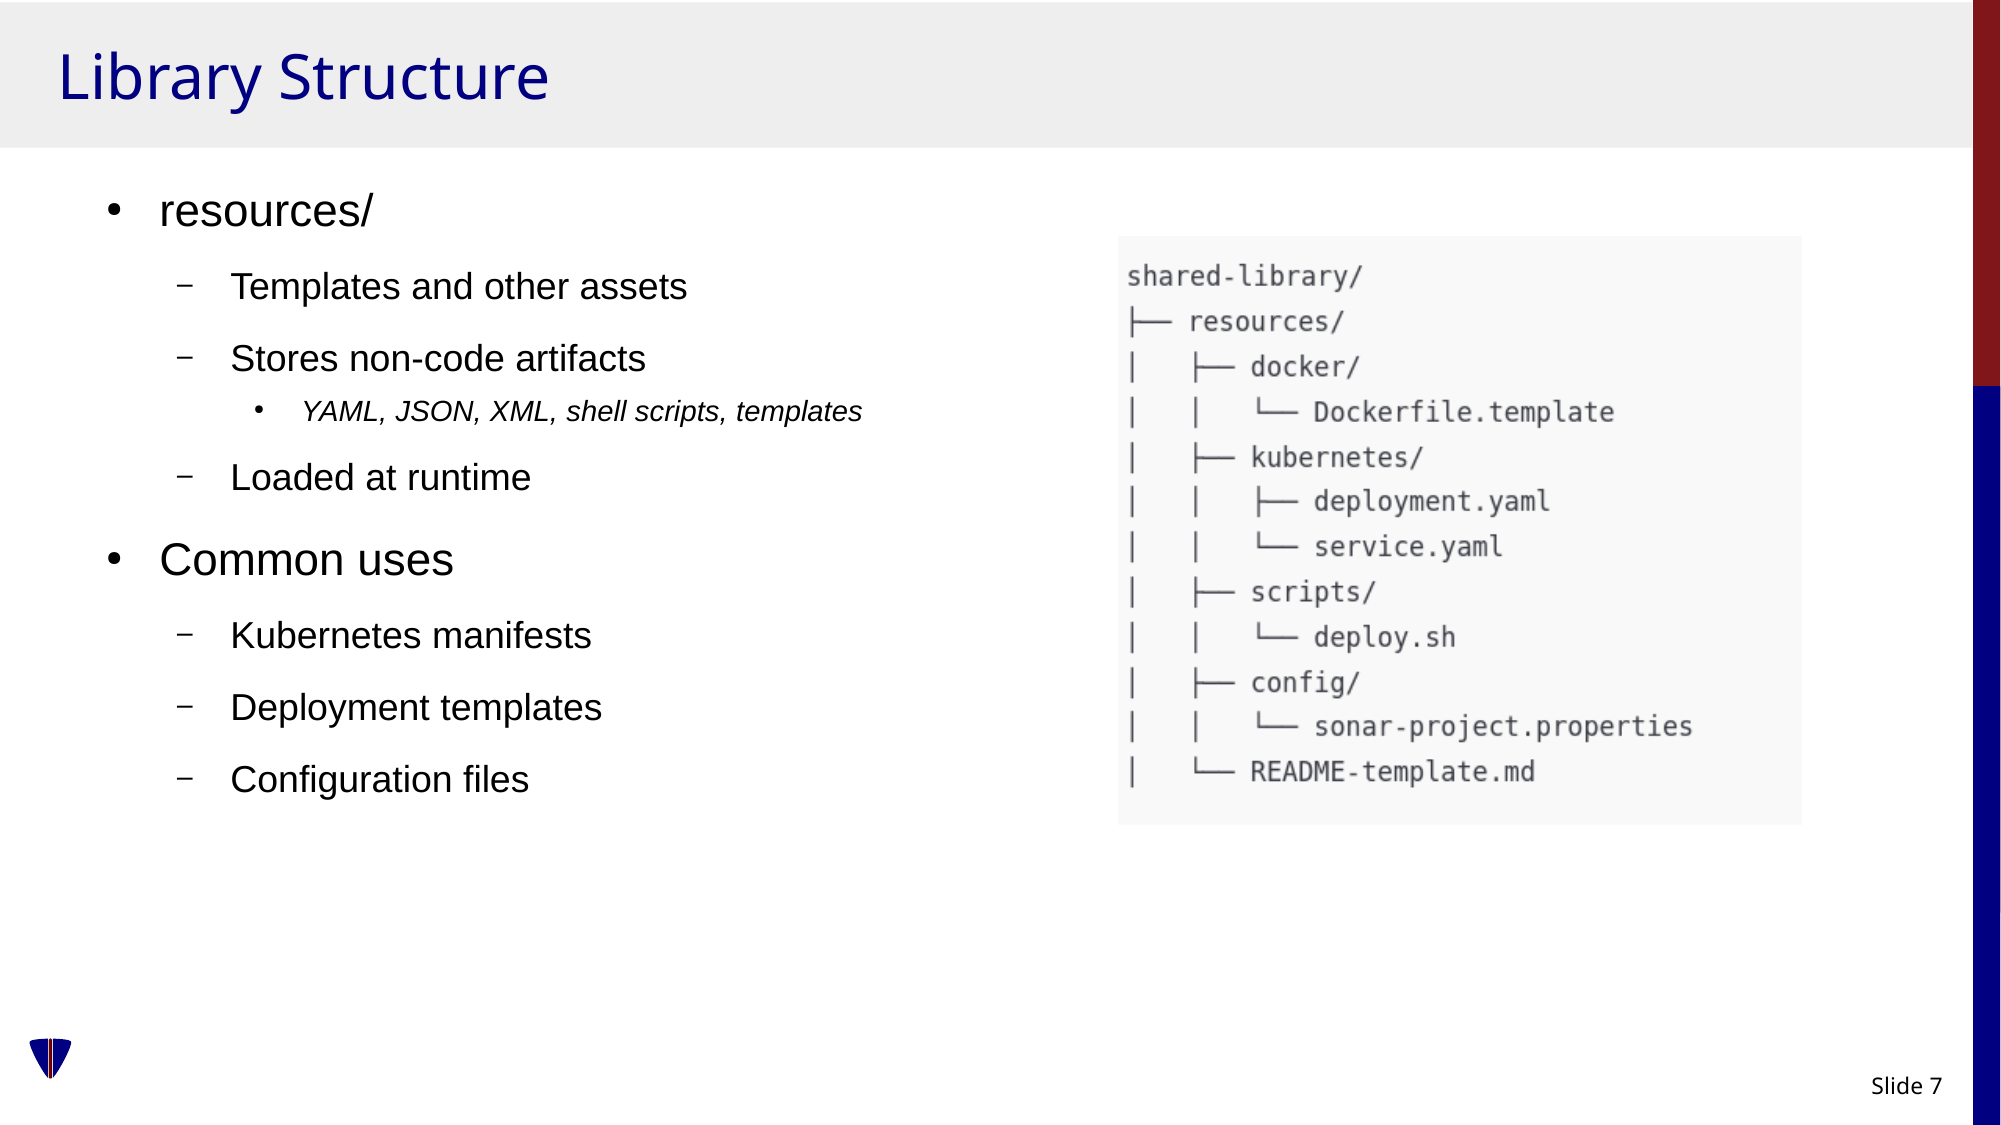

# Library Structure
resources/
Templates and other assets
Stores non-code artifacts
YAML, JSON, XML, shell scripts, templates
Loaded at runtime
Common uses
Kubernetes manifests
Deployment templates
Configuration files